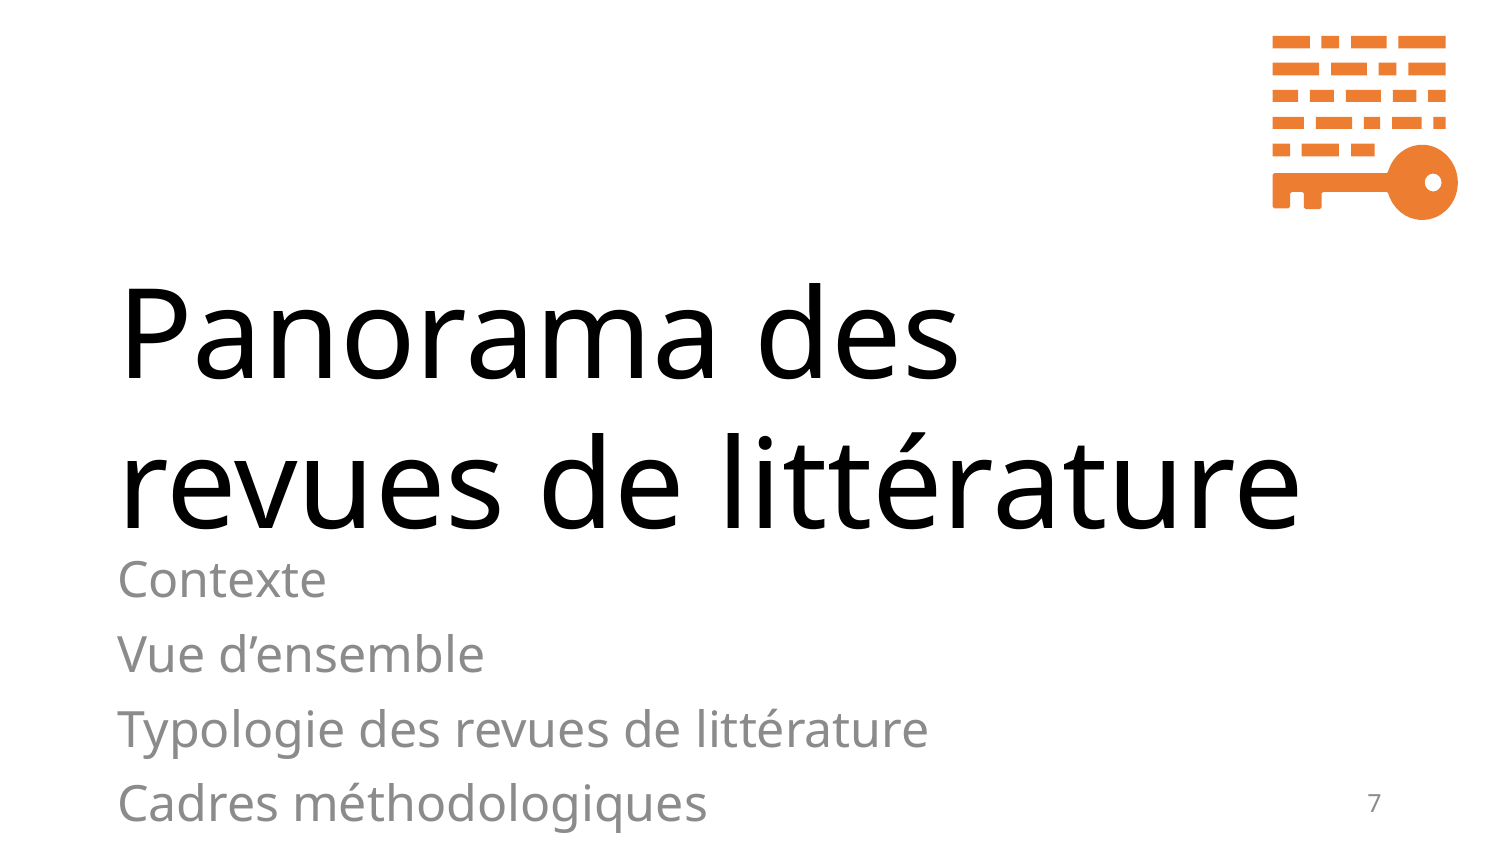

# Panorama des revues de littérature
Contexte
Vue d’ensemble
Typologie des revues de littérature
Cadres méthodologiques
7